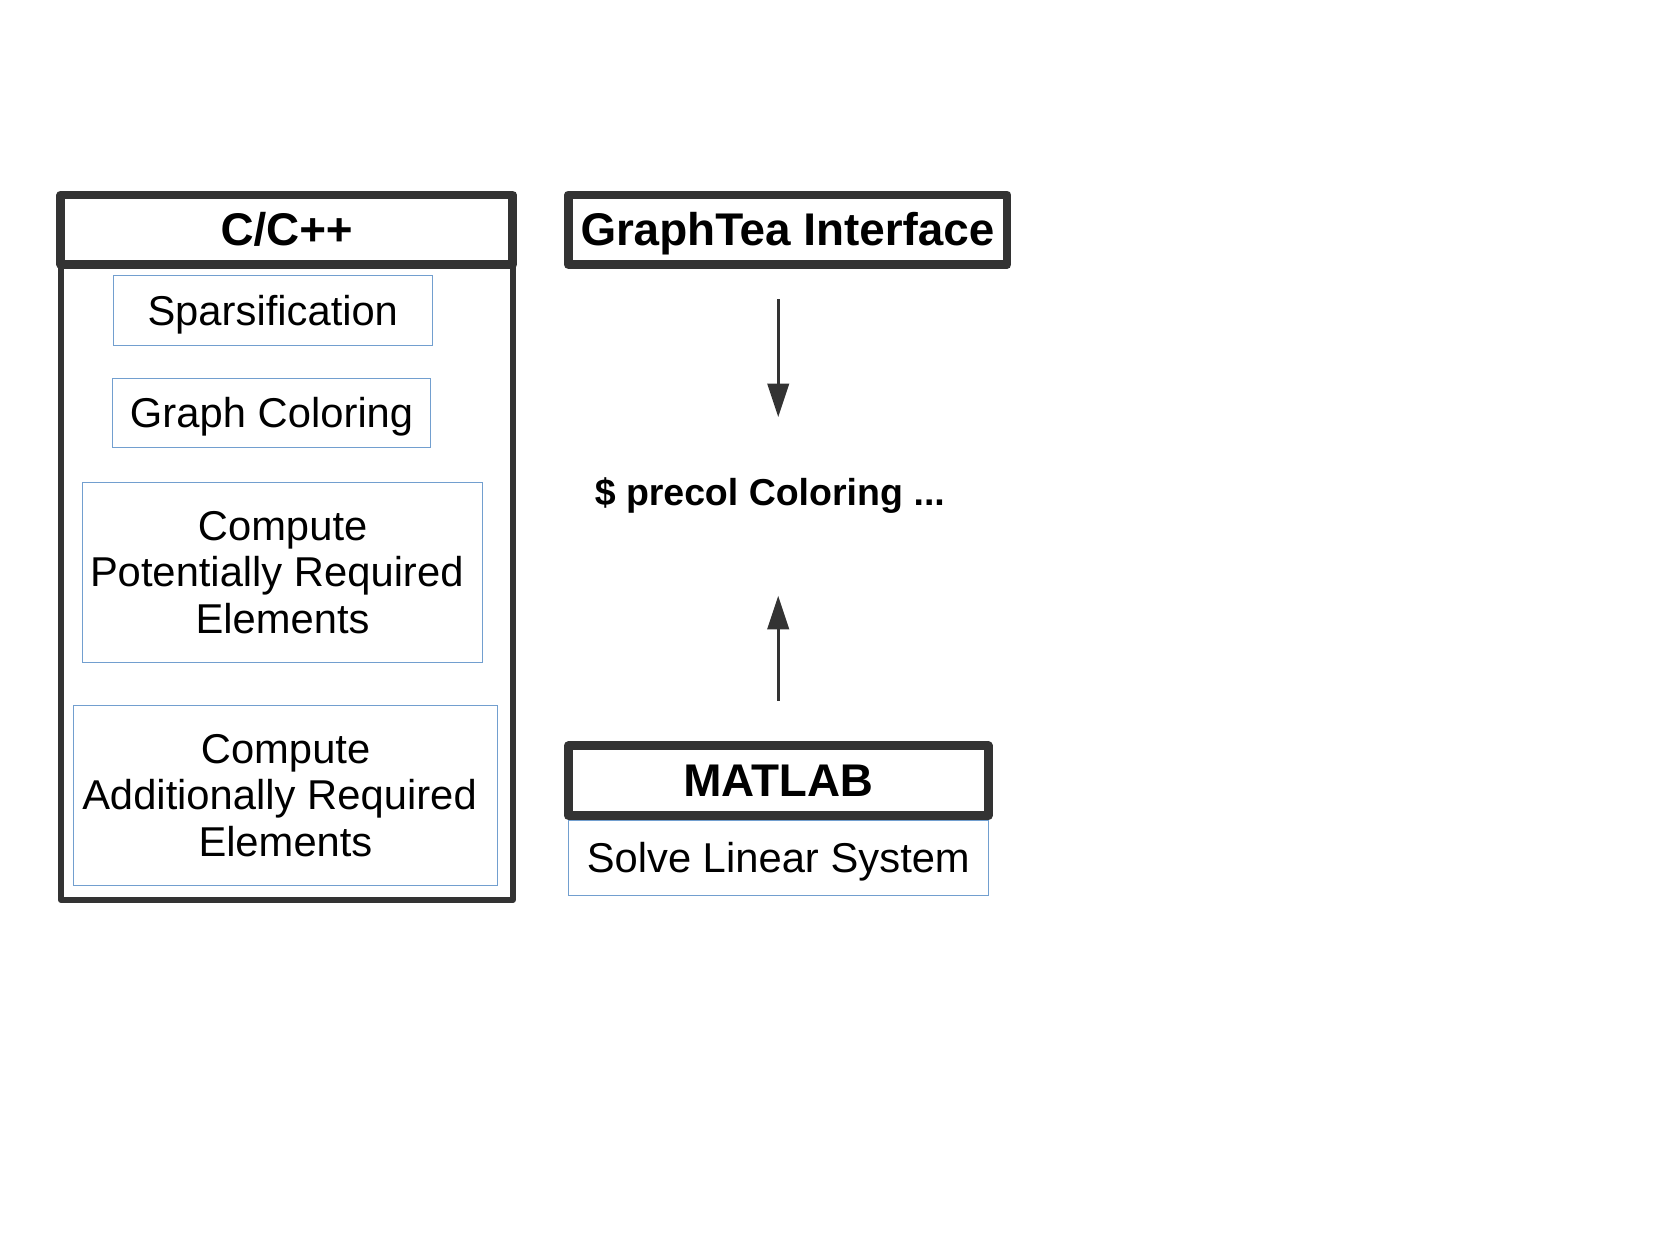

C/C++
GraphTea Interface
Sparsification
Graph Coloring
$ precol Coloring ...
Compute
Potentially Required
Elements
Compute
Additionally Required
Elements
MATLAB
Solve Linear System